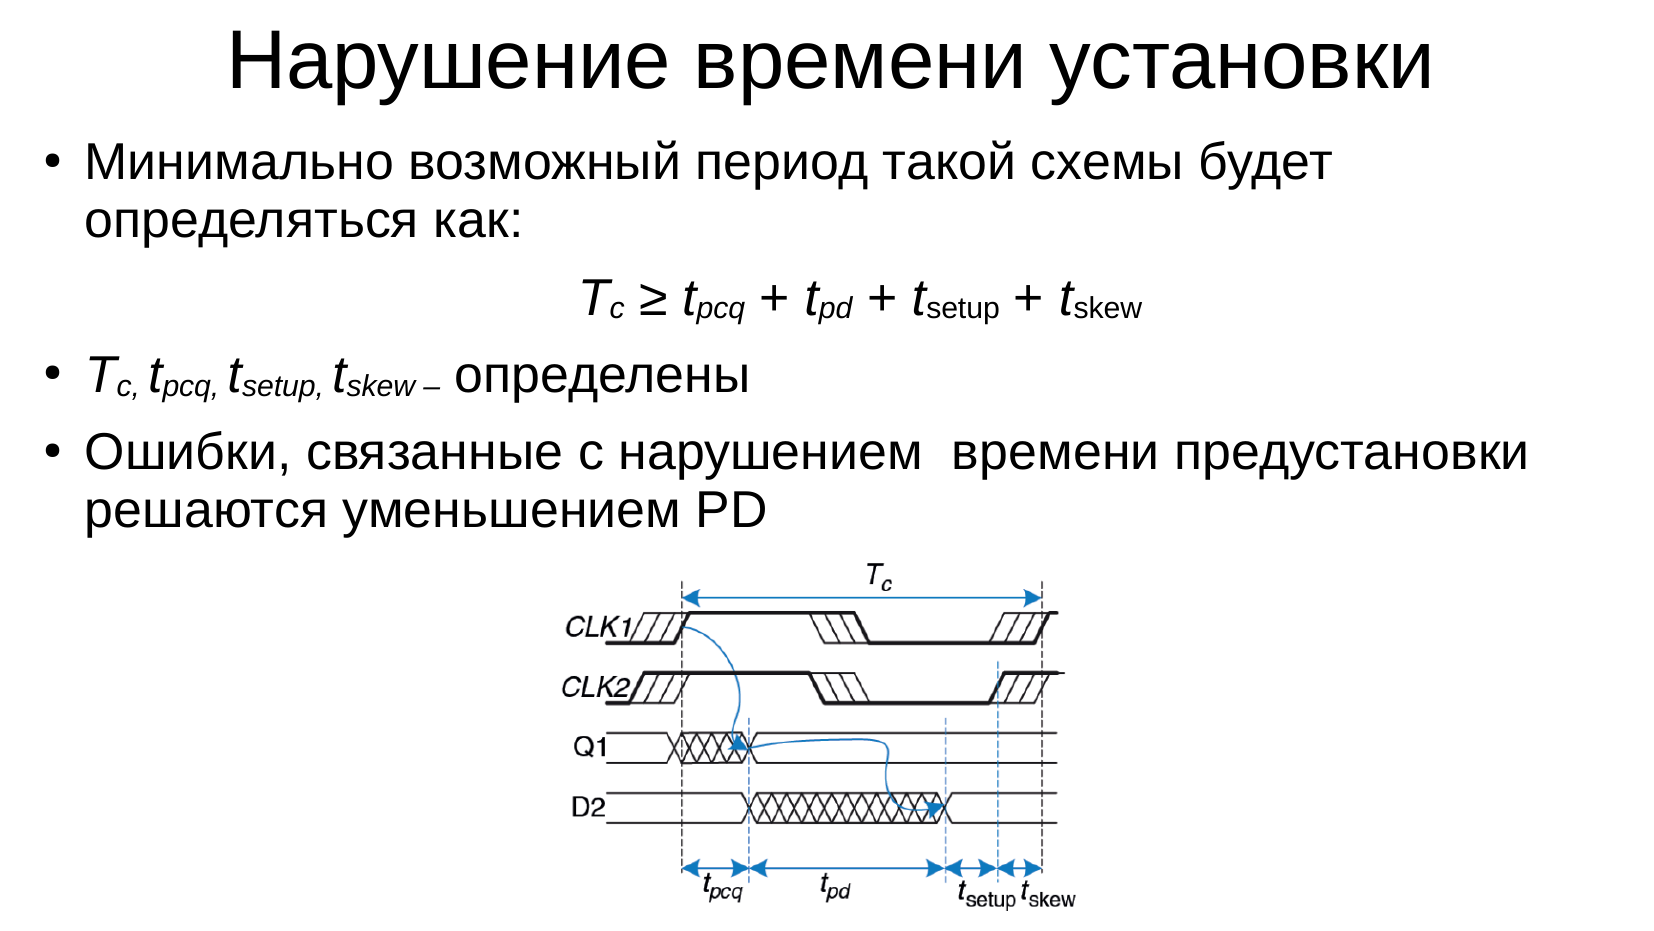

Нарушение времени установки
# Минимально возможный период такой схемы будет определяться как:
Tc ≥ tpcq + tpd + tsetup + tskew
Tc, tpcq, tsetup, tskew – определены
Ошибки, связанные с нарушением времени предустановки решаются уменьшением PD